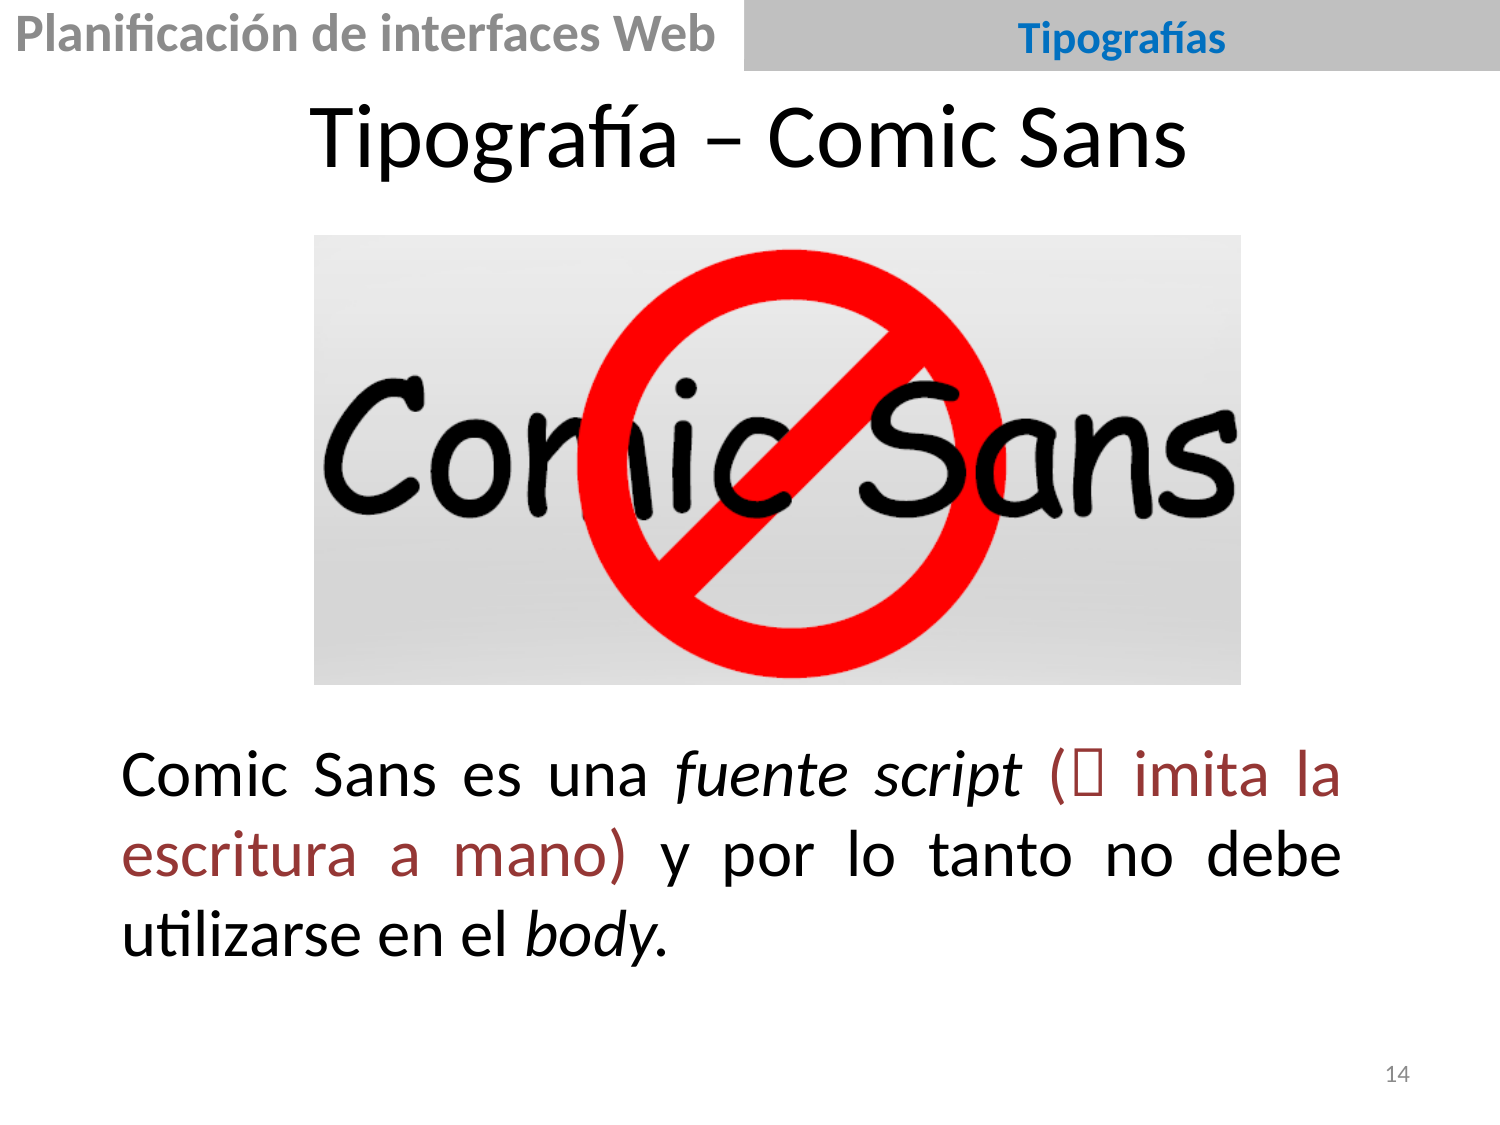

Planificación de interfaces Web
Tipografías
# Tipografía – Comic Sans
Comic Sans es una fuente script ( imita la escritura a mano) y por lo tanto no debe utilizarse en el body.